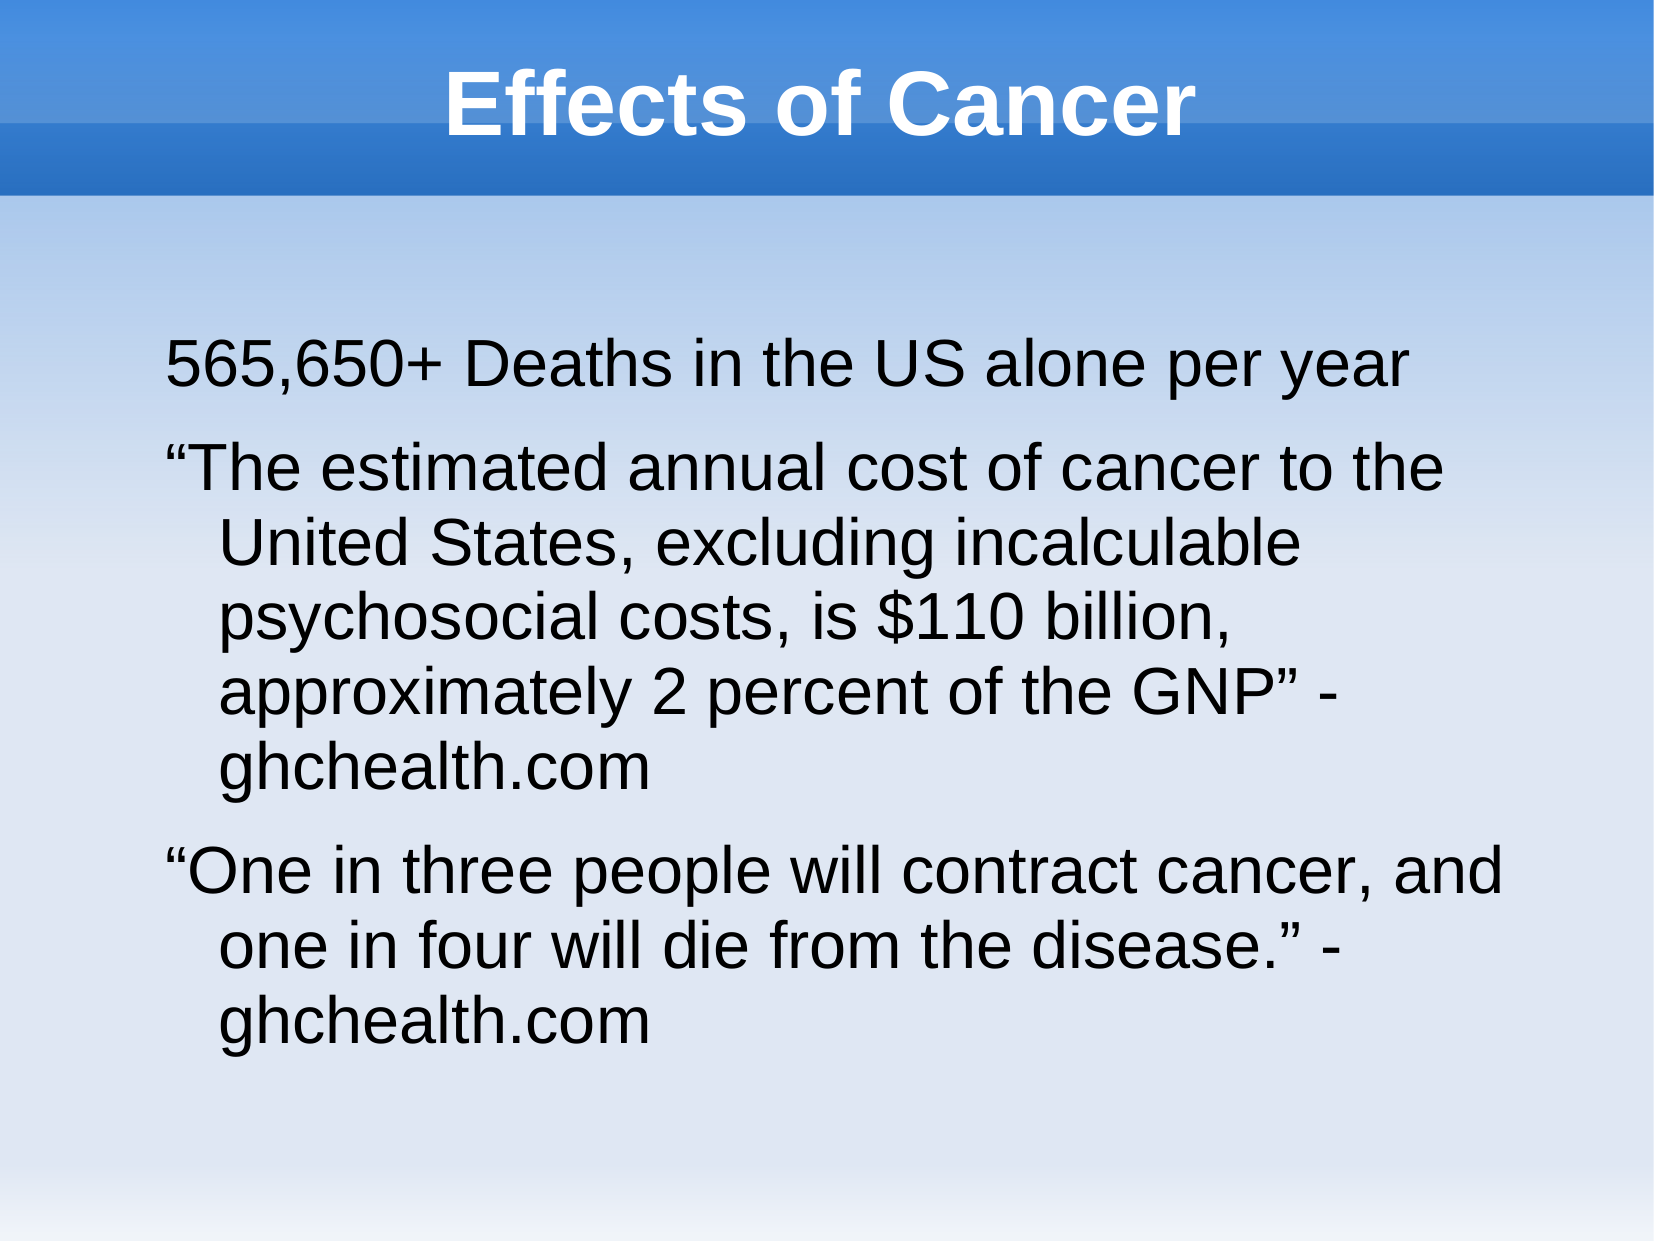

# Effects of Cancer
565,650+ Deaths in the US alone per year
“The estimated annual cost of cancer to the United States, excluding incalculable psychosocial costs, is $110 billion, approximately 2 percent of the GNP” -ghchealth.com
“One in three people will contract cancer, and one in four will die from the disease.” -ghchealth.com